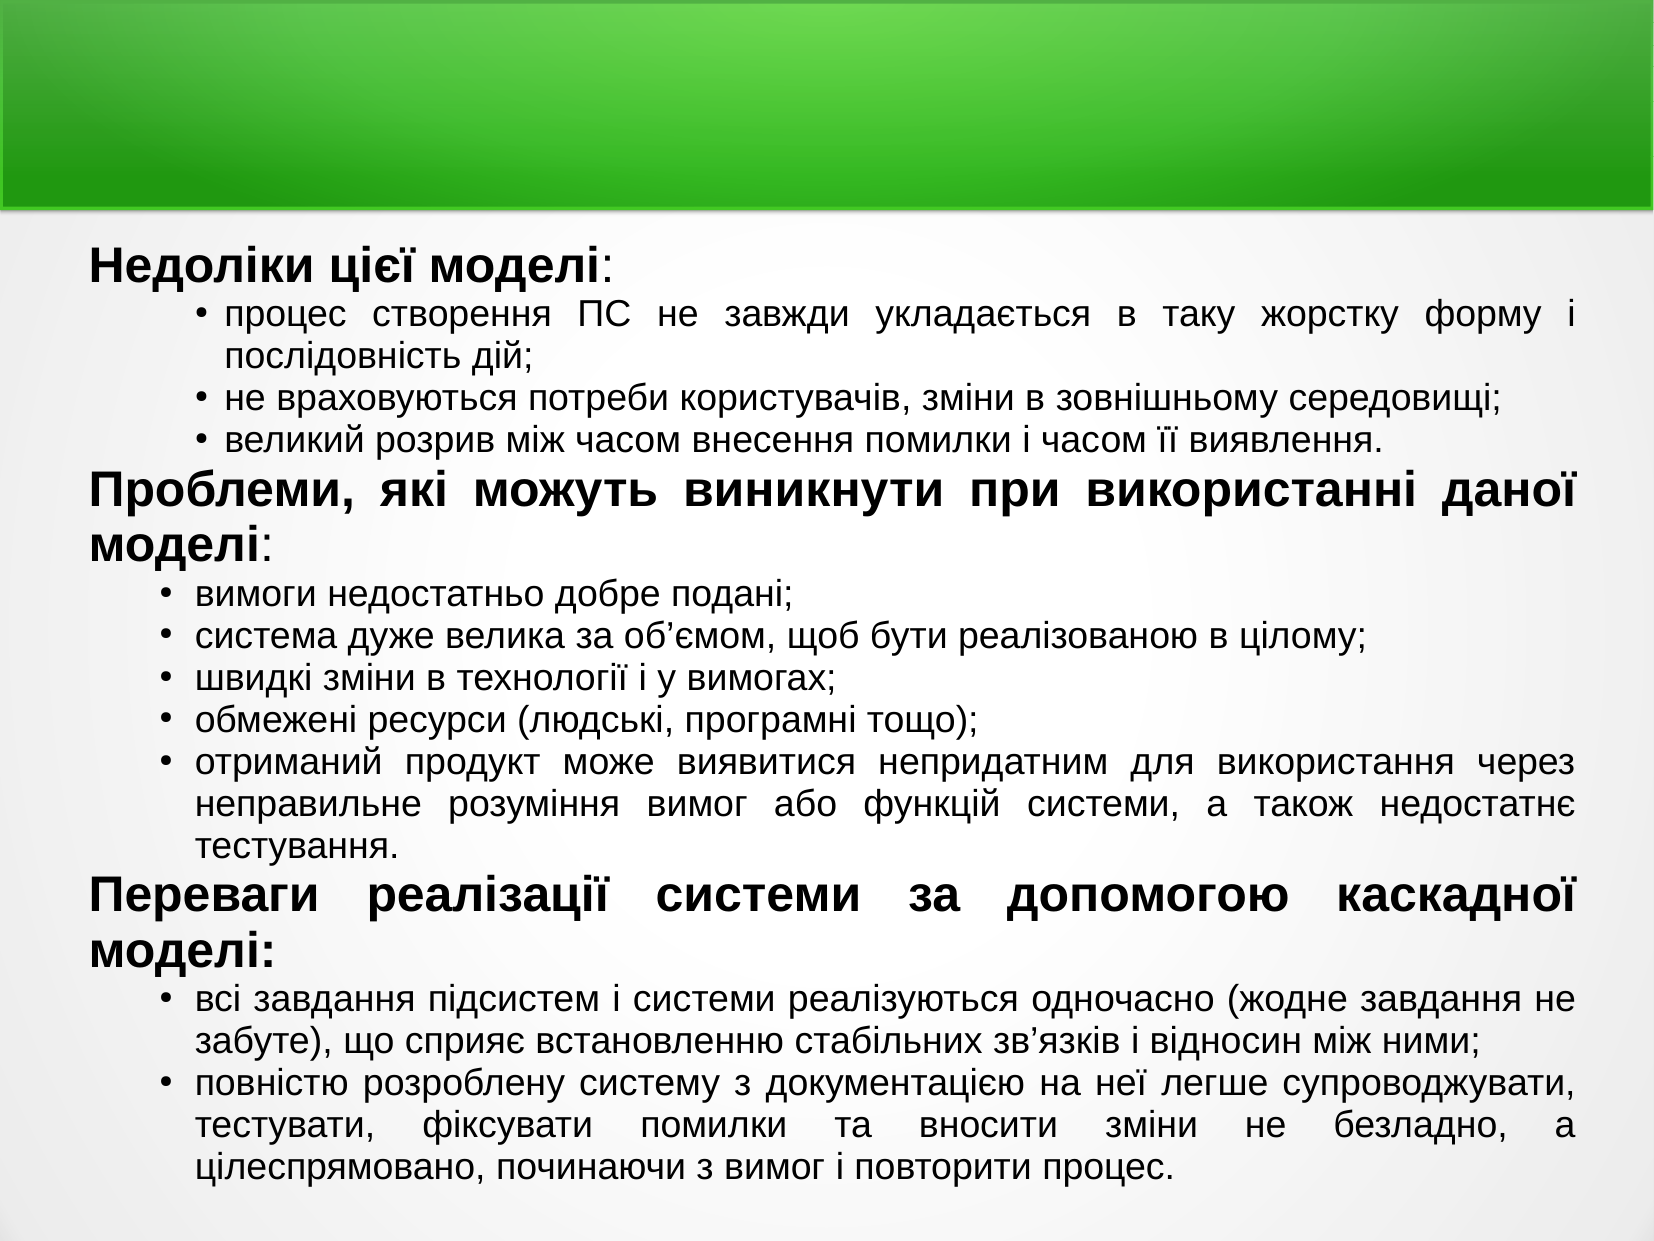

# Недоліки цієї моделі:
процес створення ПС не завжди укладається в таку жорстку форму і послідовність дій;
не враховуються потреби користувачів, зміни в зовнішньому середовищі;
великий розрив між часом внесення помилки і часом її виявлення.
Проблеми, які можуть виникнути при використанні даної мо­делі:
вимоги недостатньо добре подані;
система дуже велика за об’ємом, щоб бути реалізованою в цілому;
швидкі зміни в технології і у вимогах;
обмежені ресурси (людські, програмні тощо);
отриманий продукт може виявитися непридатним для використання через неправильне розуміння вимог або функцій системи, а також недостатнє тестування.
Переваги реалізації системи за допомогою каскадної моделі:
всі завдання підсистем і системи реалізуються одночасно (жодне завдання не забуте), що сприяє встановленню стабільних зв’язків і відносин між ними;
повністю розроблену систему з документацією на неї легше супроводжувати, тестувати, фіксувати помилки та вносити зміни не безладно, а цілеспрямовано, починаючи з вимог і повторити процес.